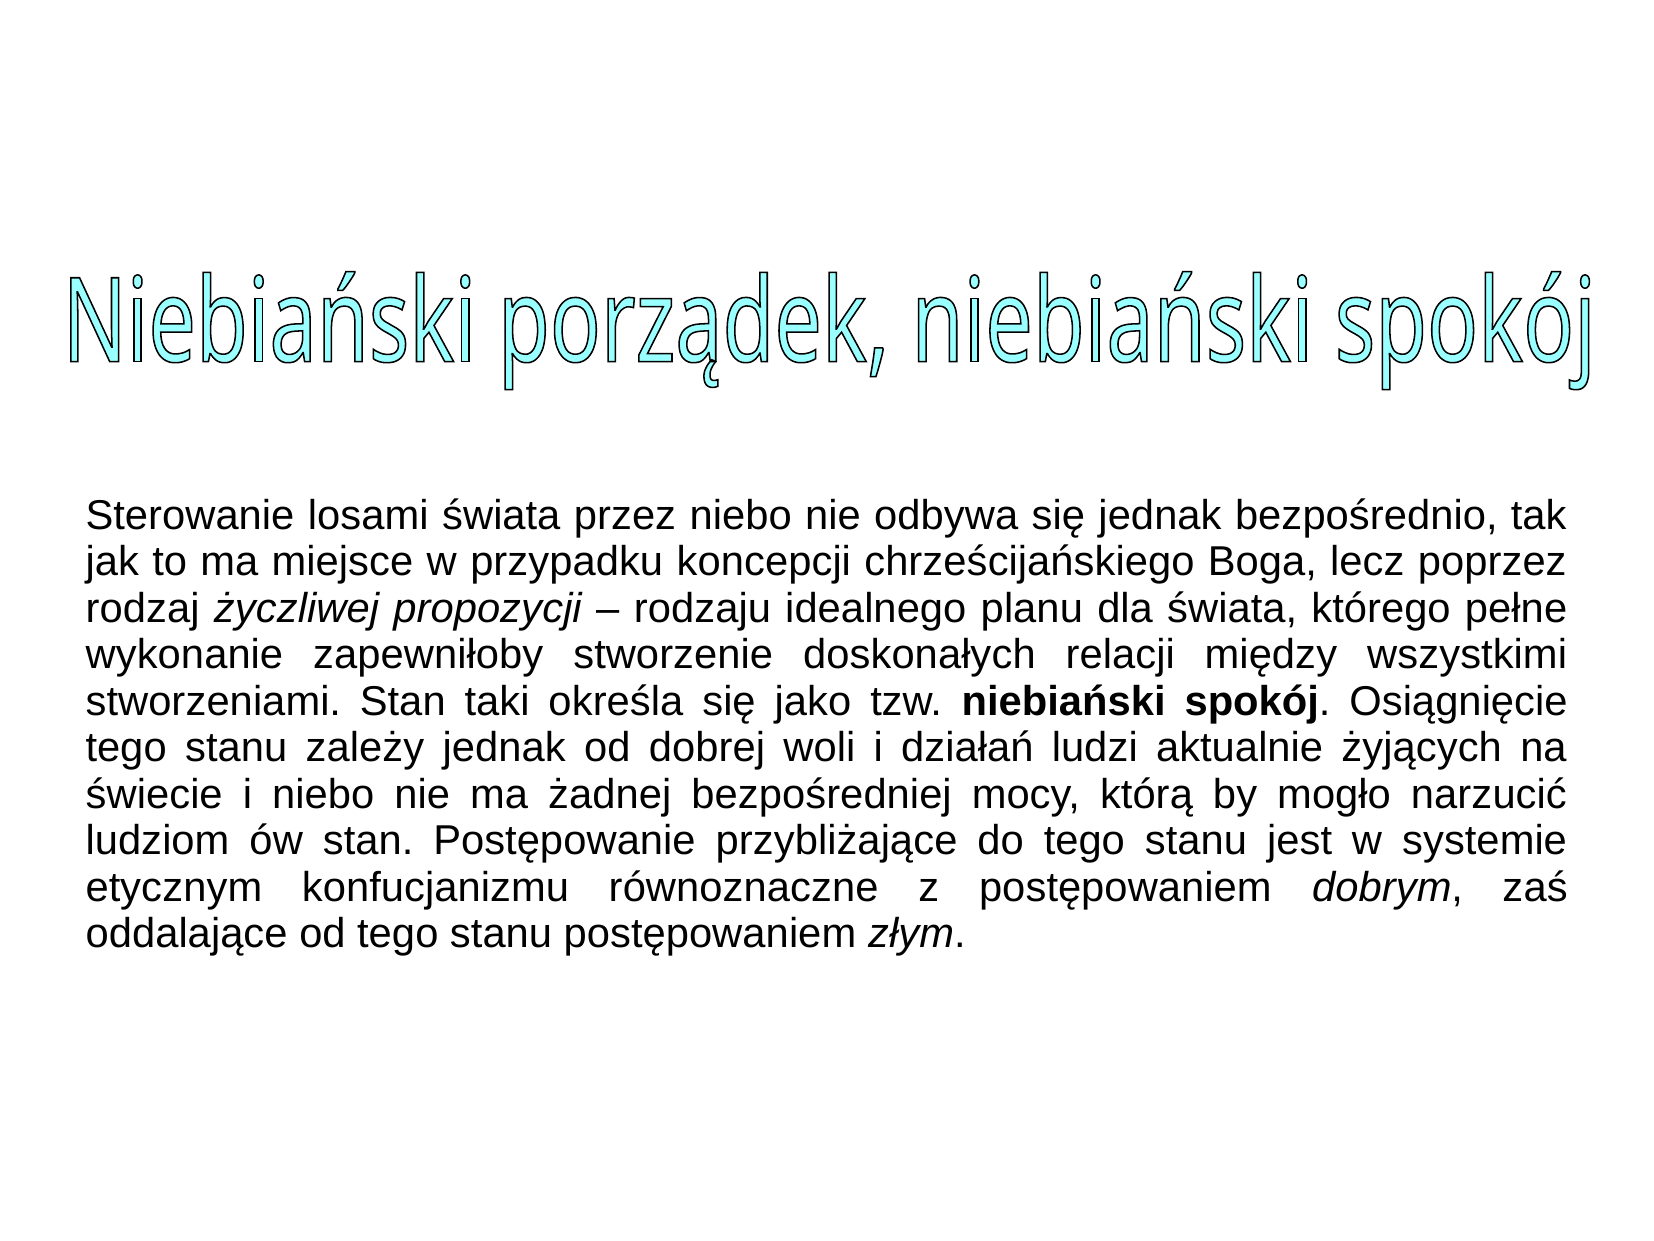

Niebiański porządek, niebiański spokój
Sterowanie losami świata przez niebo nie odbywa się jednak bezpośrednio, tak jak to ma miejsce w przypadku koncepcji chrześcijańskiego Boga, lecz poprzez rodzaj życzliwej propozycji – rodzaju idealnego planu dla świata, którego pełne wykonanie zapewniłoby stworzenie doskonałych relacji między wszystkimi stworzeniami. Stan taki określa się jako tzw. niebiański spokój. Osiągnięcie tego stanu zależy jednak od dobrej woli i działań ludzi aktualnie żyjących na świecie i niebo nie ma żadnej bezpośredniej mocy, którą by mogło narzucić ludziom ów stan. Postępowanie przybliżające do tego stanu jest w systemie etycznym konfucjanizmu równoznaczne z postępowaniem dobrym, zaś oddalające od tego stanu postępowaniem złym.